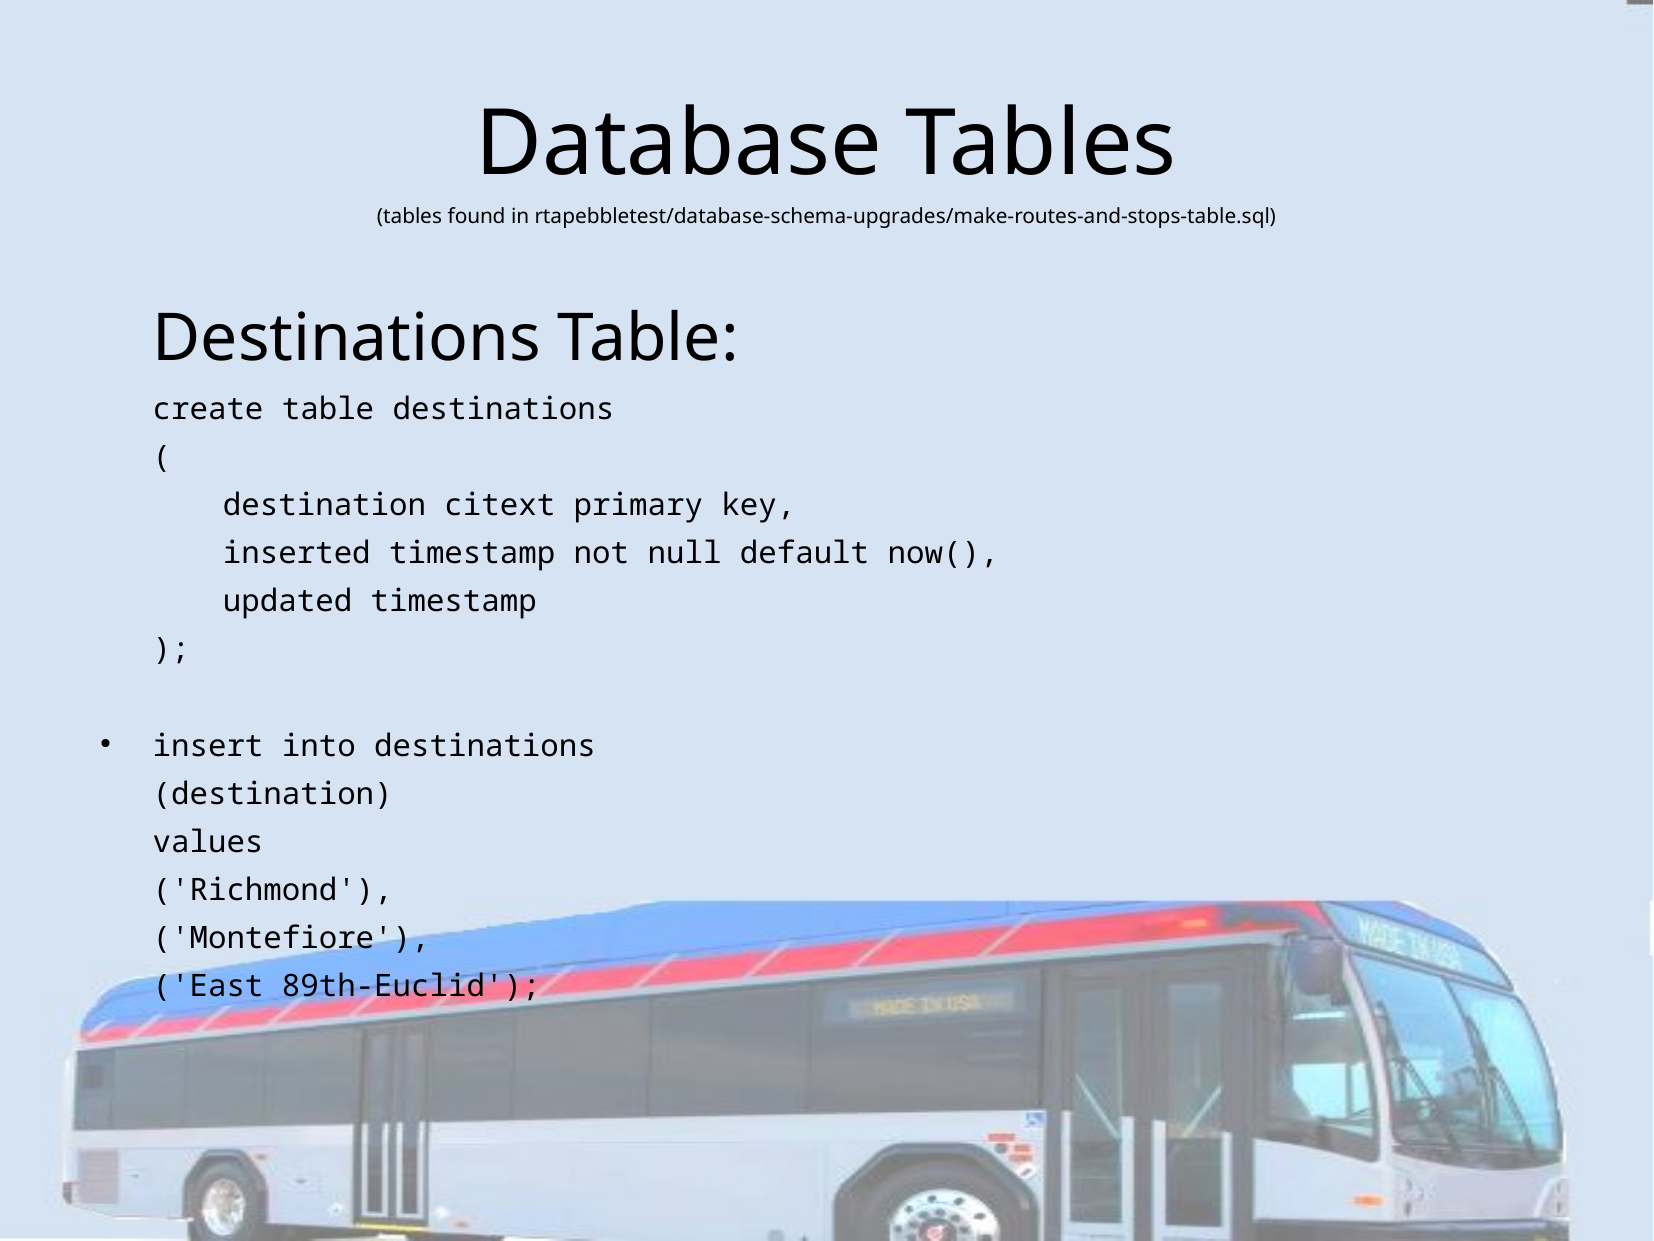

# Database Tables (tables found in rtapebbletest/database-schema-upgrades/make-routes-and-stops-table.sql)
Destinations Table:
create table destinations
(
destination citext primary key,
inserted timestamp not null default now(),
updated timestamp
);
insert into destinations
(destination)
values
('Richmond'),
('Montefiore'),
('East 89th-Euclid');